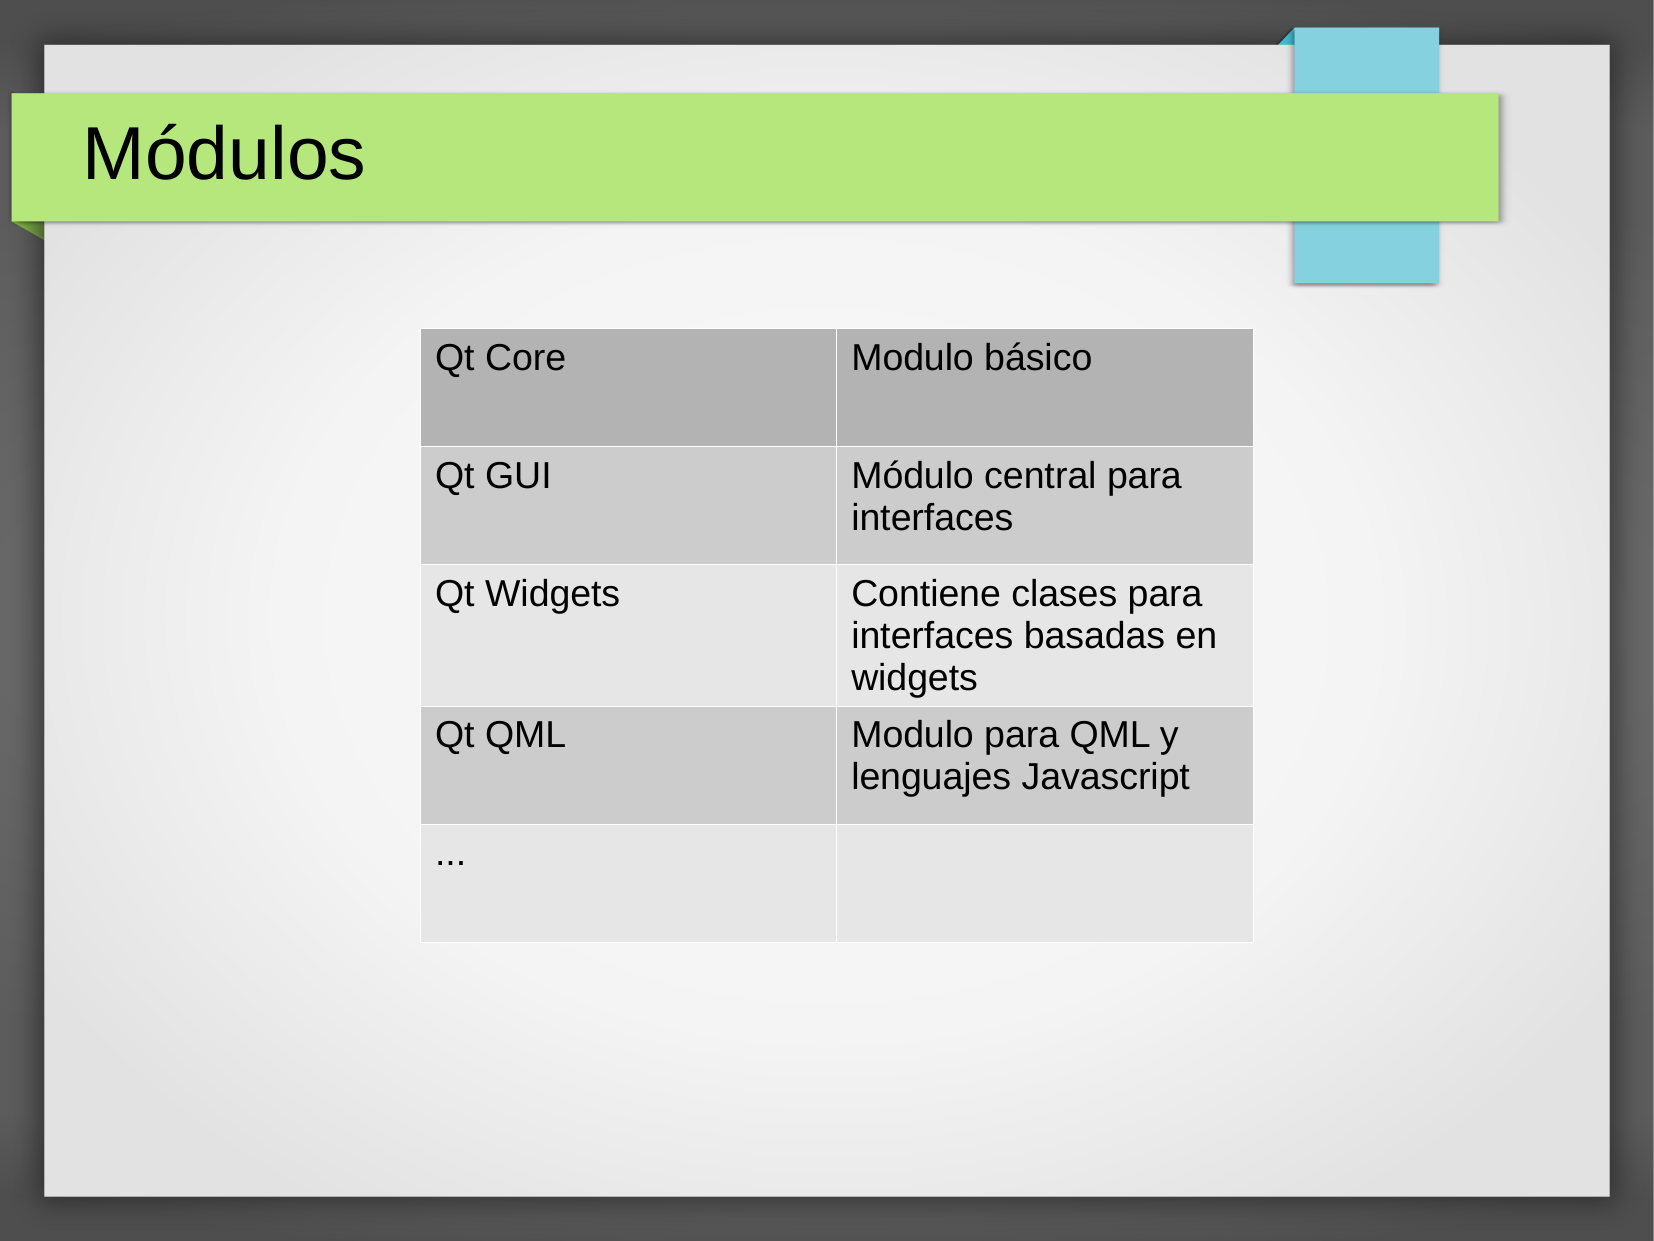

# Módulos
| Qt Core | Modulo básico |
| --- | --- |
| Qt GUI | Módulo central para interfaces |
| Qt Widgets | Contiene clases para interfaces basadas en widgets |
| Qt QML | Modulo para QML y lenguajes Javascript |
| ... | |